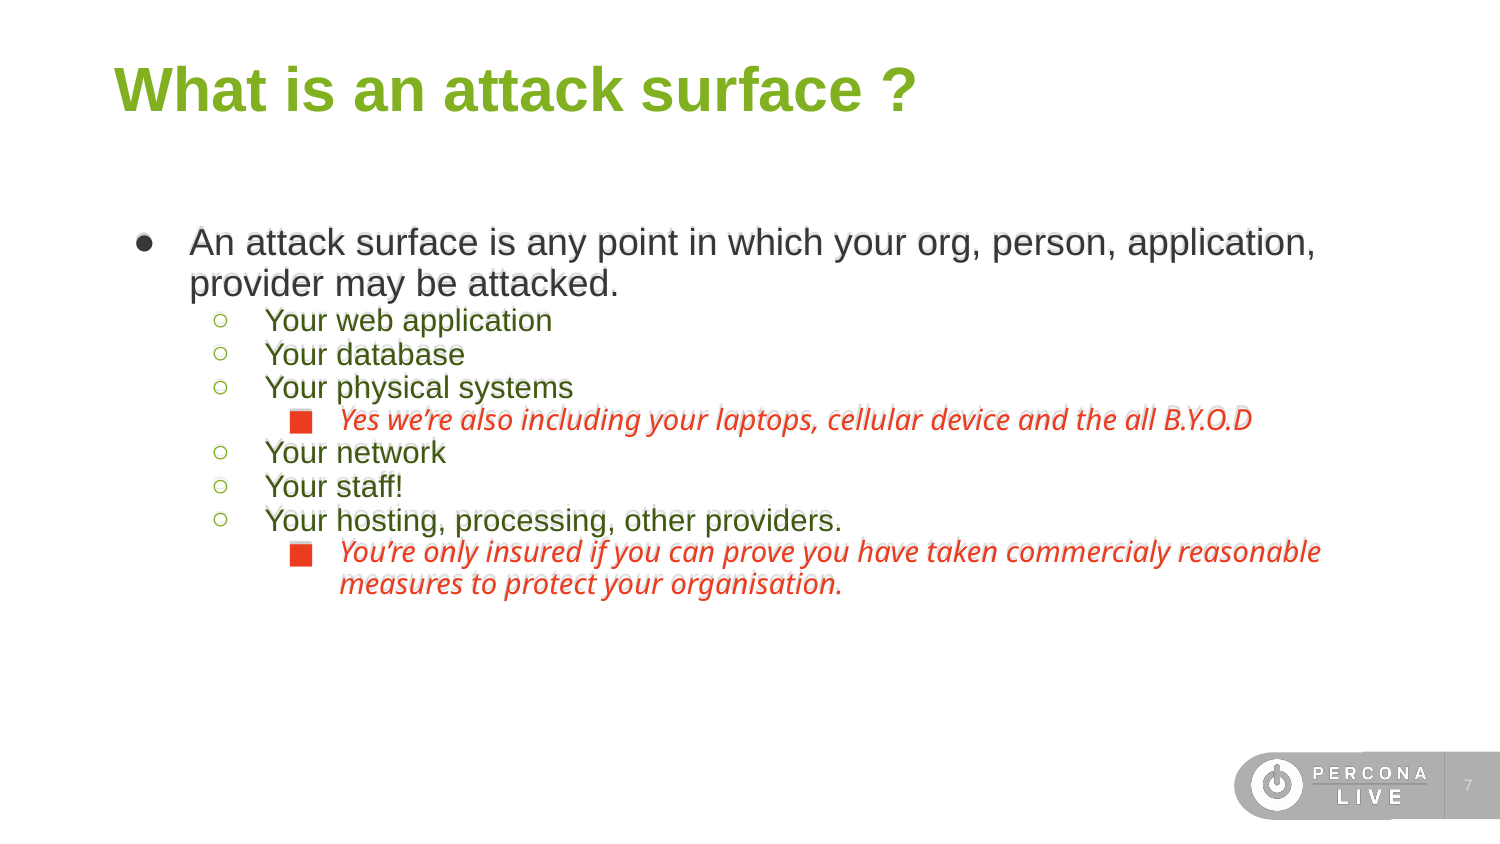

# What is an attack surface ?
An attack surface is any point in which your org, person, application, provider may be attacked.
Your web application
Your database
Your physical systems
Yes we’re also including your laptops, cellular device and the all B.Y.O.D
Your network
Your staff!
Your hosting, processing, other providers.
You’re only insured if you can prove you have taken commercialy reasonable measures to protect your organisation.